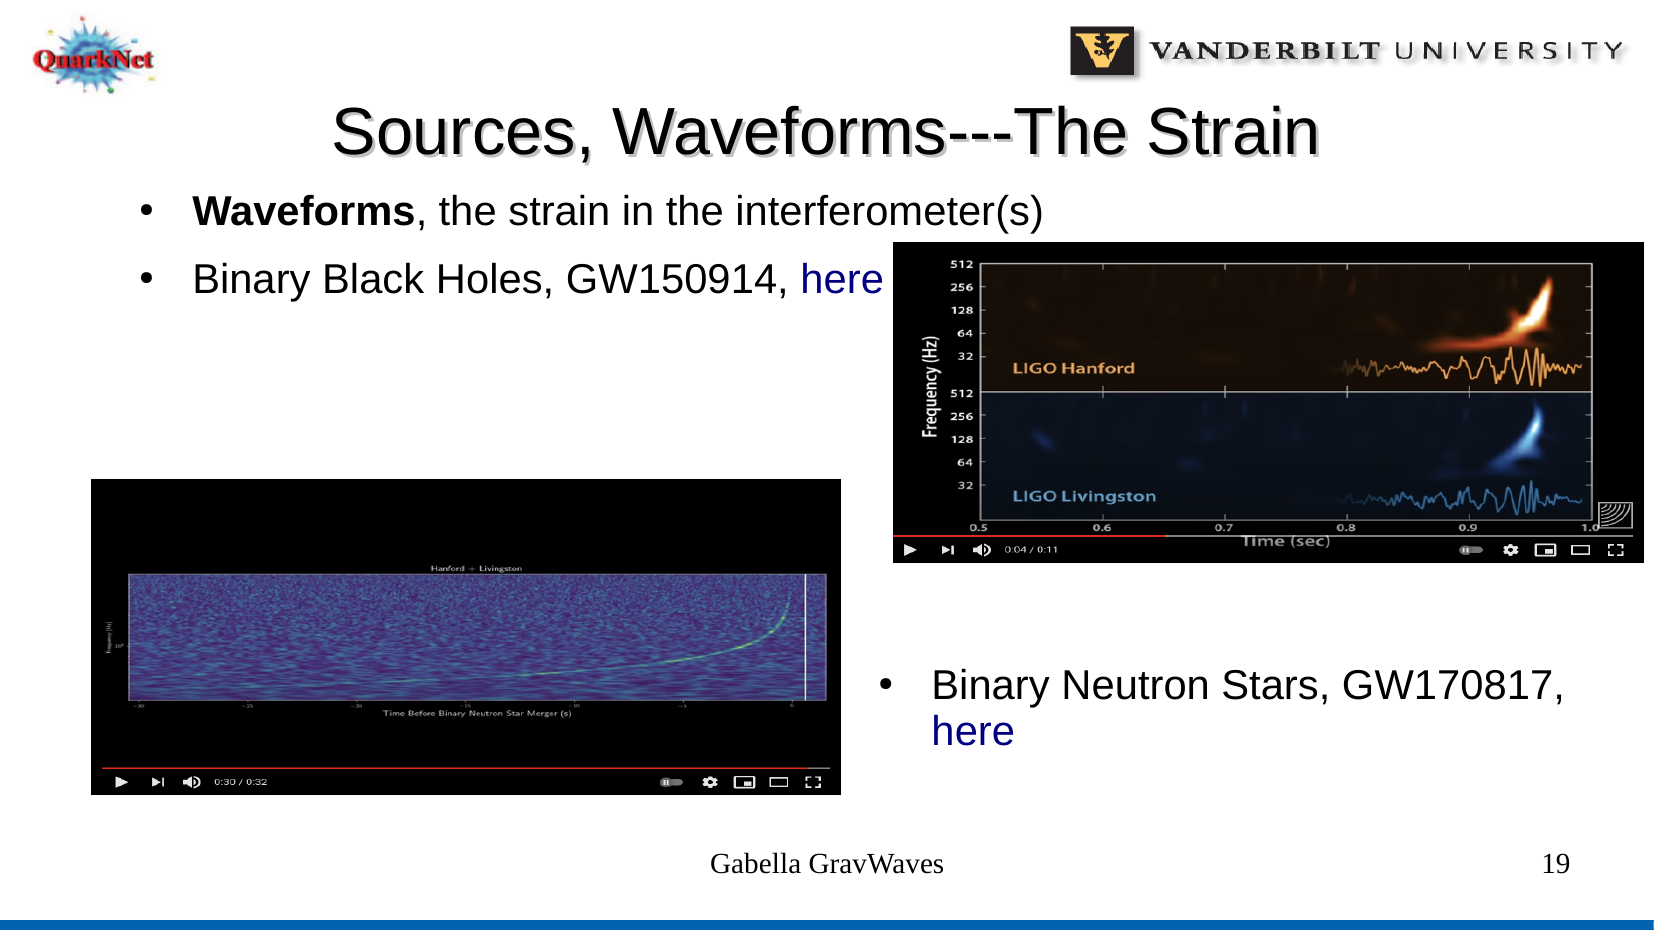

# Sources, Waveforms---The Strain
Waveforms, the strain in the interferometer(s)
Binary Black Holes, GW150914, here
Binary Neutron Stars, GW170817, here
Gabella GravWaves
19